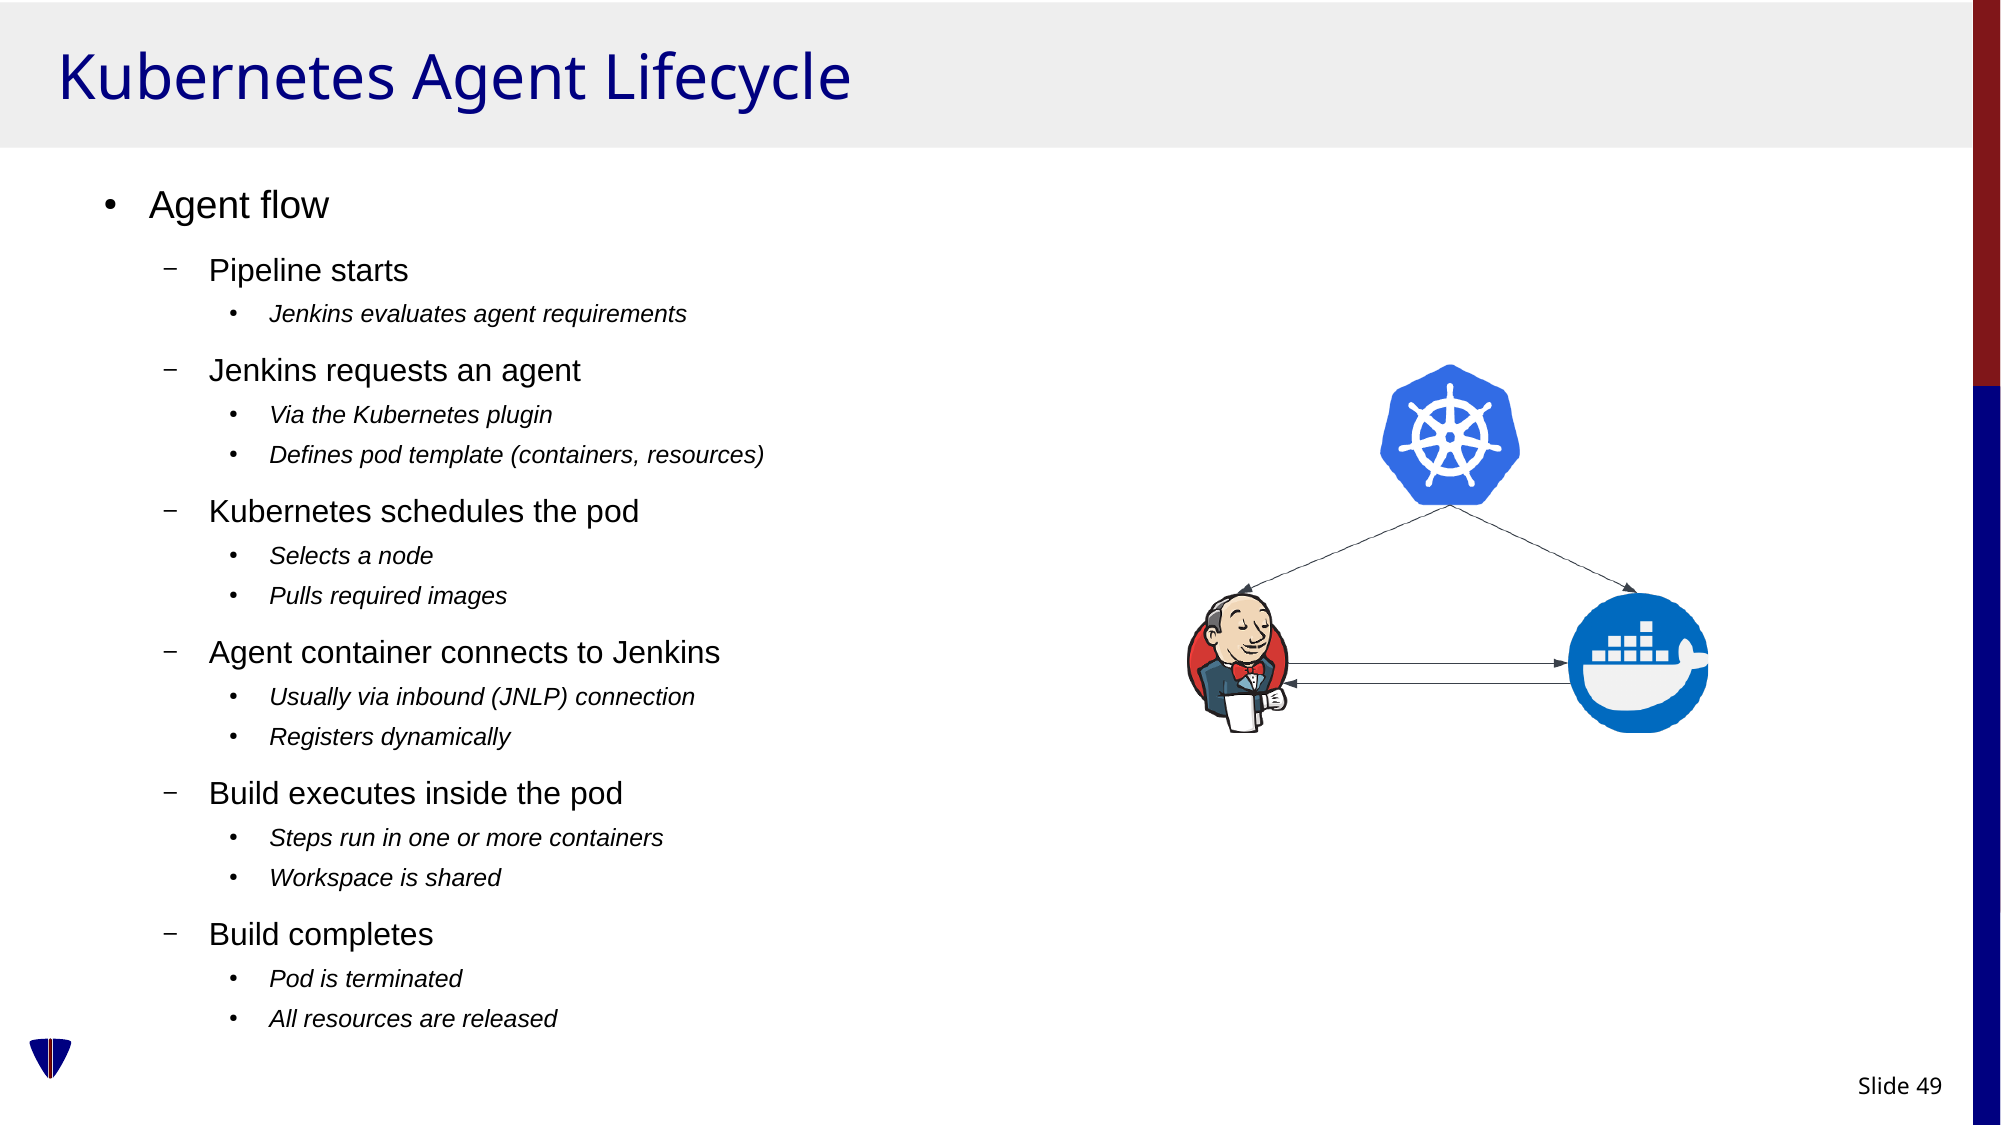

# Kubernetes Agent Lifecycle
Agent flow
Pipeline starts
Jenkins evaluates agent requirements
Jenkins requests an agent
Via the Kubernetes plugin
Defines pod template (containers, resources)
Kubernetes schedules the pod
Selects a node
Pulls required images
Agent container connects to Jenkins
Usually via inbound (JNLP) connection
Registers dynamically
Build executes inside the pod
Steps run in one or more containers
Workspace is shared
Build completes
Pod is terminated
All resources are released